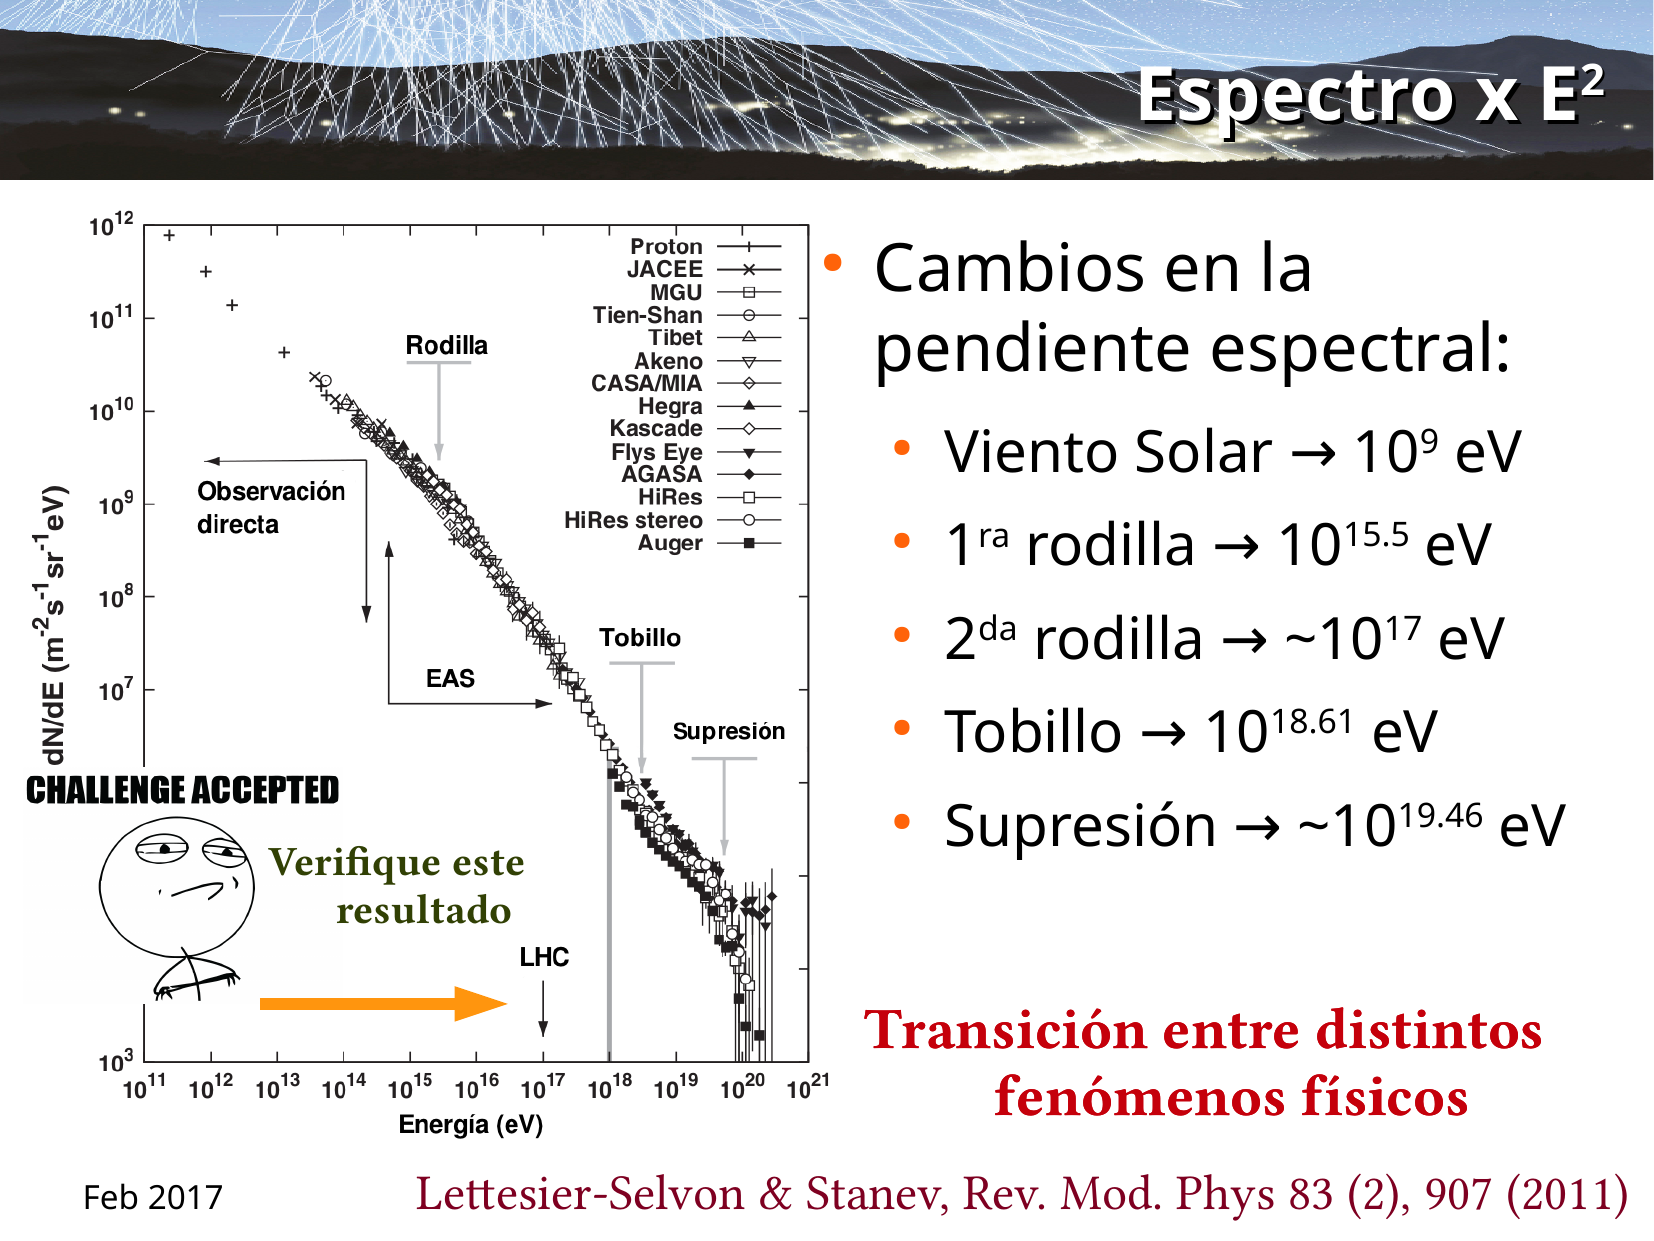

# Espectro x E2
Cambios en la pendiente espectral:
Viento Solar → 109 eV
1ra rodilla → 1015.5 eV
2da rodilla → ~1017 eV
Tobillo → 1018.61 eV
Supresión → ~1019.46 eV
Verifique este resultado
Transición entre distintos fenómenos físicos
Transición entre distintos fenómenos físicos
Lettesier-Selvon & Stanev, Rev. Mod. Phys 83 (2), 907 (2011)
Feb 2017
Asorey - Chile - U01
33